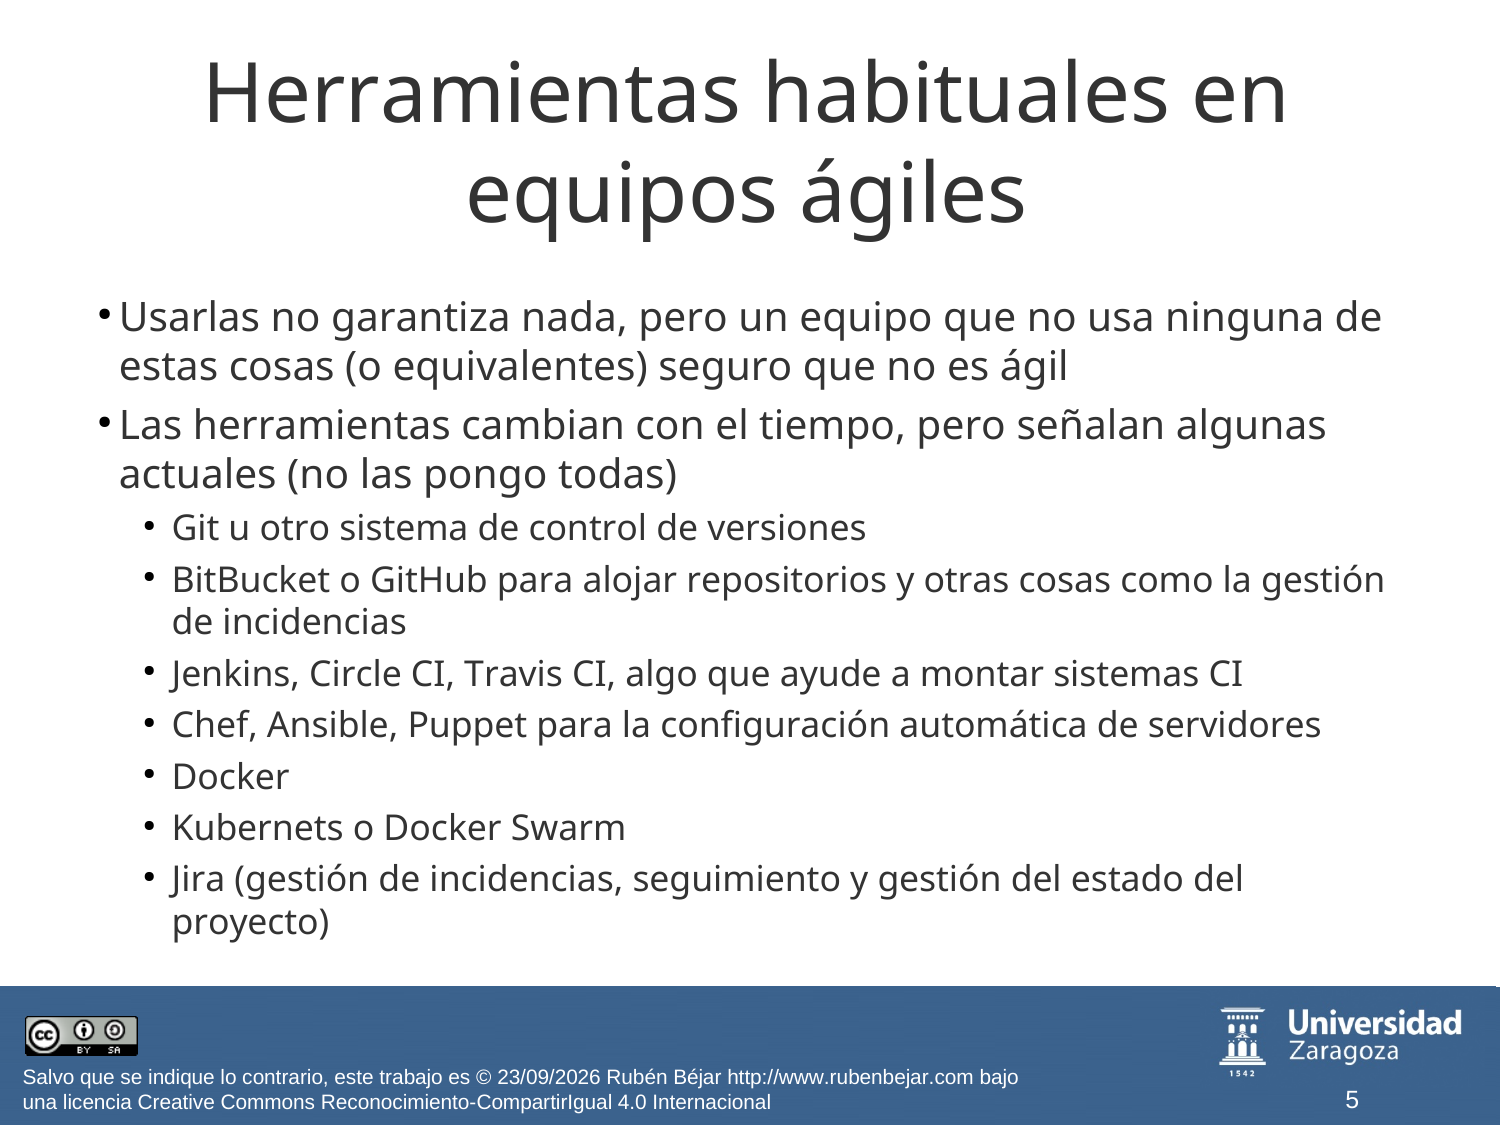

# Herramientas habituales en equipos ágiles
Usarlas no garantiza nada, pero un equipo que no usa ninguna de estas cosas (o equivalentes) seguro que no es ágil
Las herramientas cambian con el tiempo, pero señalan algunas actuales (no las pongo todas)
Git u otro sistema de control de versiones
BitBucket o GitHub para alojar repositorios y otras cosas como la gestión de incidencias
Jenkins, Circle CI, Travis CI, algo que ayude a montar sistemas CI
Chef, Ansible, Puppet para la configuración automática de servidores
Docker
Kubernets o Docker Swarm
Jira (gestión de incidencias, seguimiento y gestión del estado del proyecto)